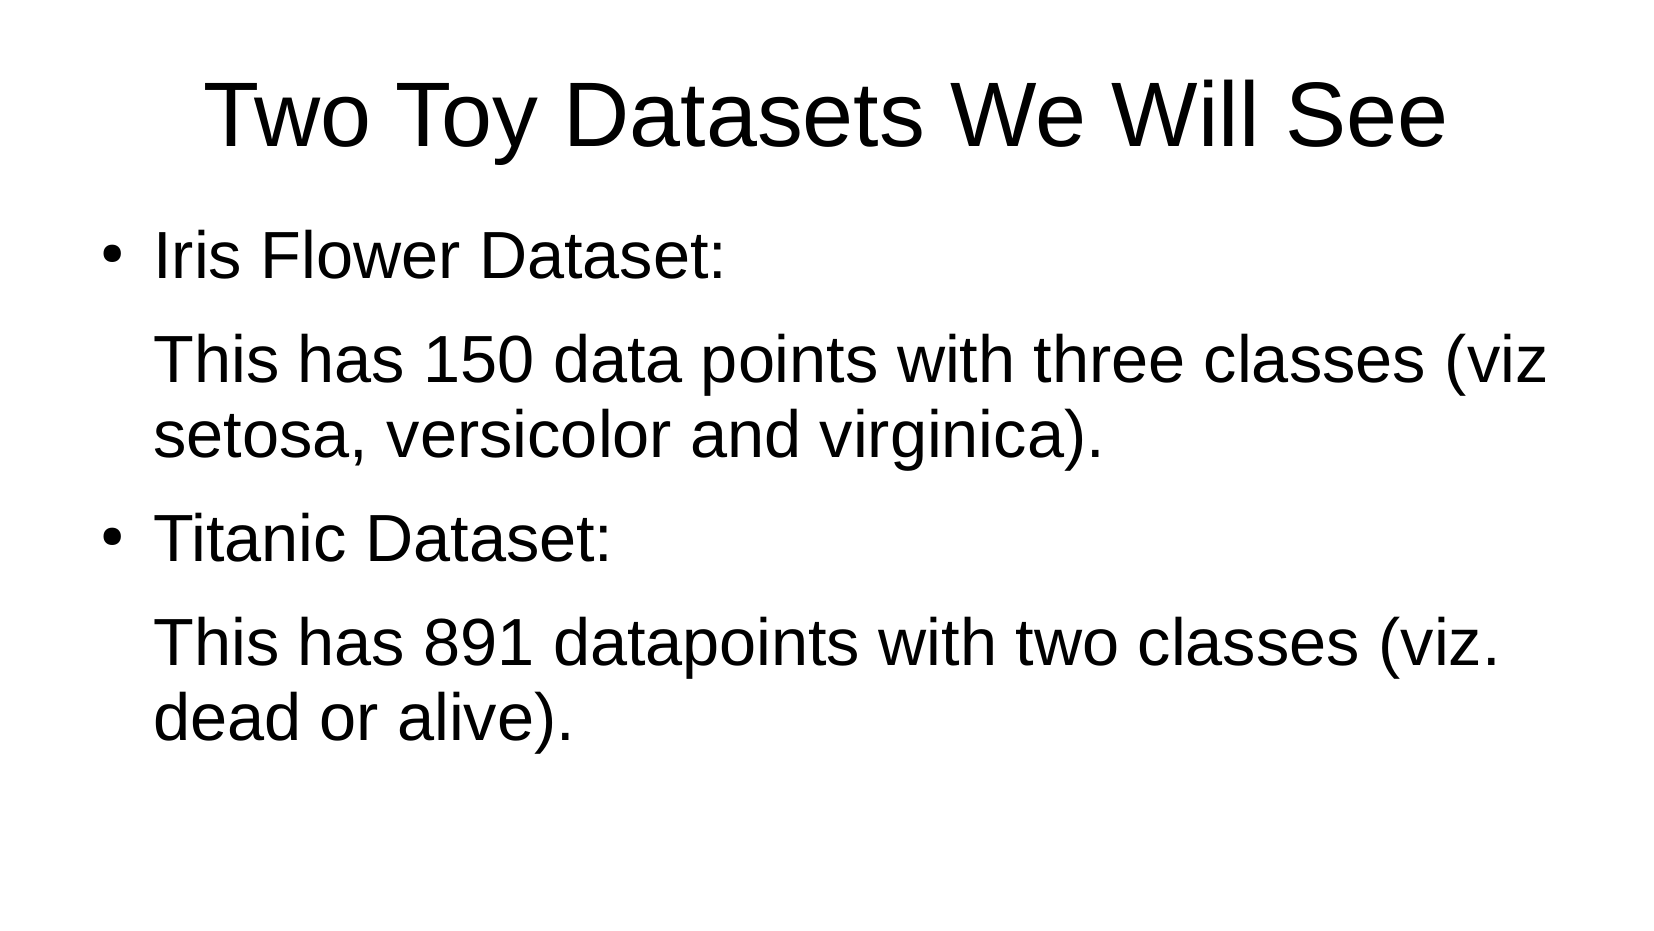

# Two Toy Datasets We Will See
Iris Flower Dataset:
This has 150 data points with three classes (viz setosa, versicolor and virginica).
Titanic Dataset:
This has 891 datapoints with two classes (viz. dead or alive).